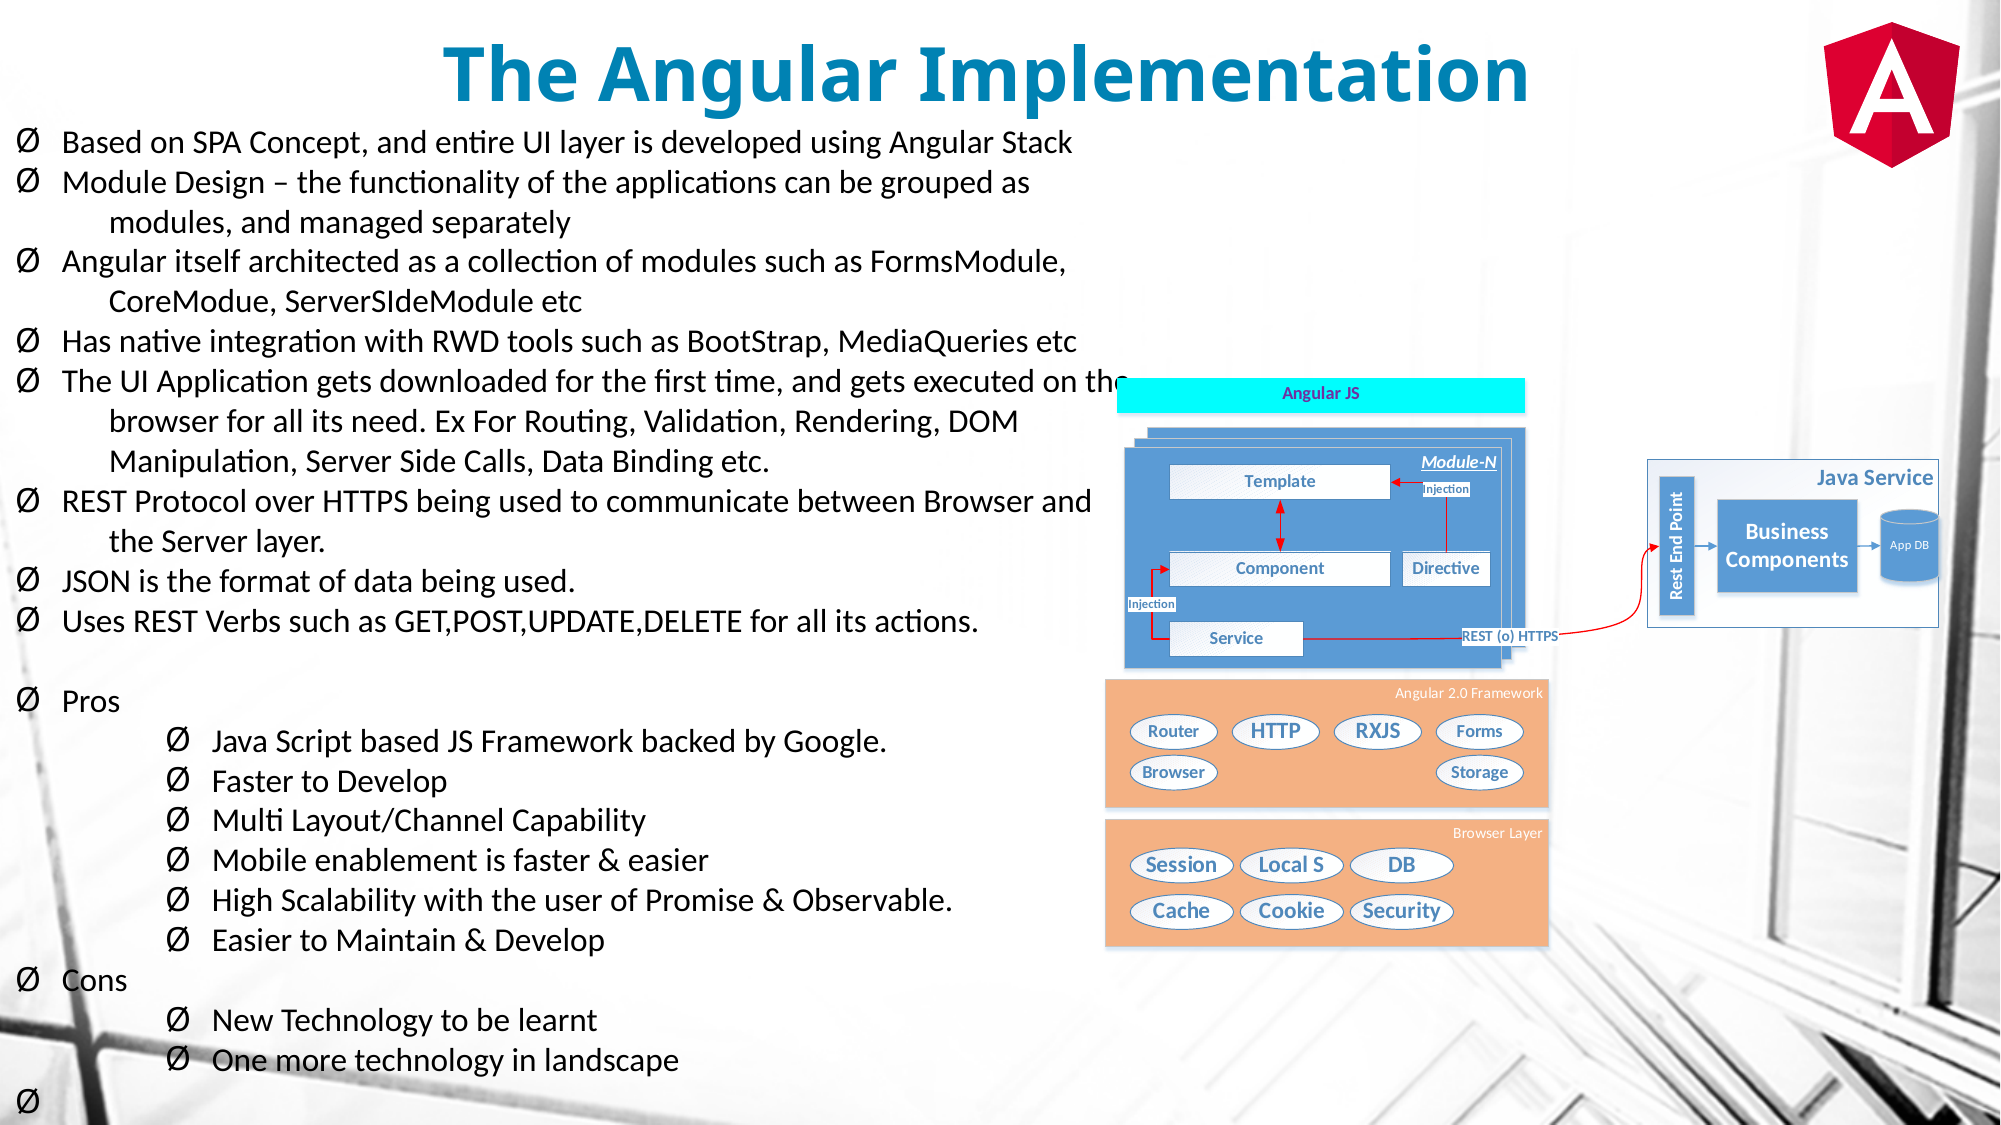

The Angular Implementation
Based on SPA Concept, and entire UI layer is developed using Angular Stack
Module Design – the functionality of the applications can be grouped as modules, and managed separately
Angular itself architected as a collection of modules such as FormsModule, CoreModue, ServerSIdeModule etc
Has native integration with RWD tools such as BootStrap, MediaQueries etc
The UI Application gets downloaded for the first time, and gets executed on the browser for all its need. Ex For Routing, Validation, Rendering, DOM Manipulation, Server Side Calls, Data Binding etc.
REST Protocol over HTTPS being used to communicate between Browser and the Server layer.
JSON is the format of data being used.
Uses REST Verbs such as GET,POST,UPDATE,DELETE for all its actions.
Pros
Java Script based JS Framework backed by Google.
Faster to Develop
Multi Layout/Channel Capability
Mobile enablement is faster & easier
High Scalability with the user of Promise & Observable.
Easier to Maintain & Develop
Cons
New Technology to be learnt
One more technology in landscape